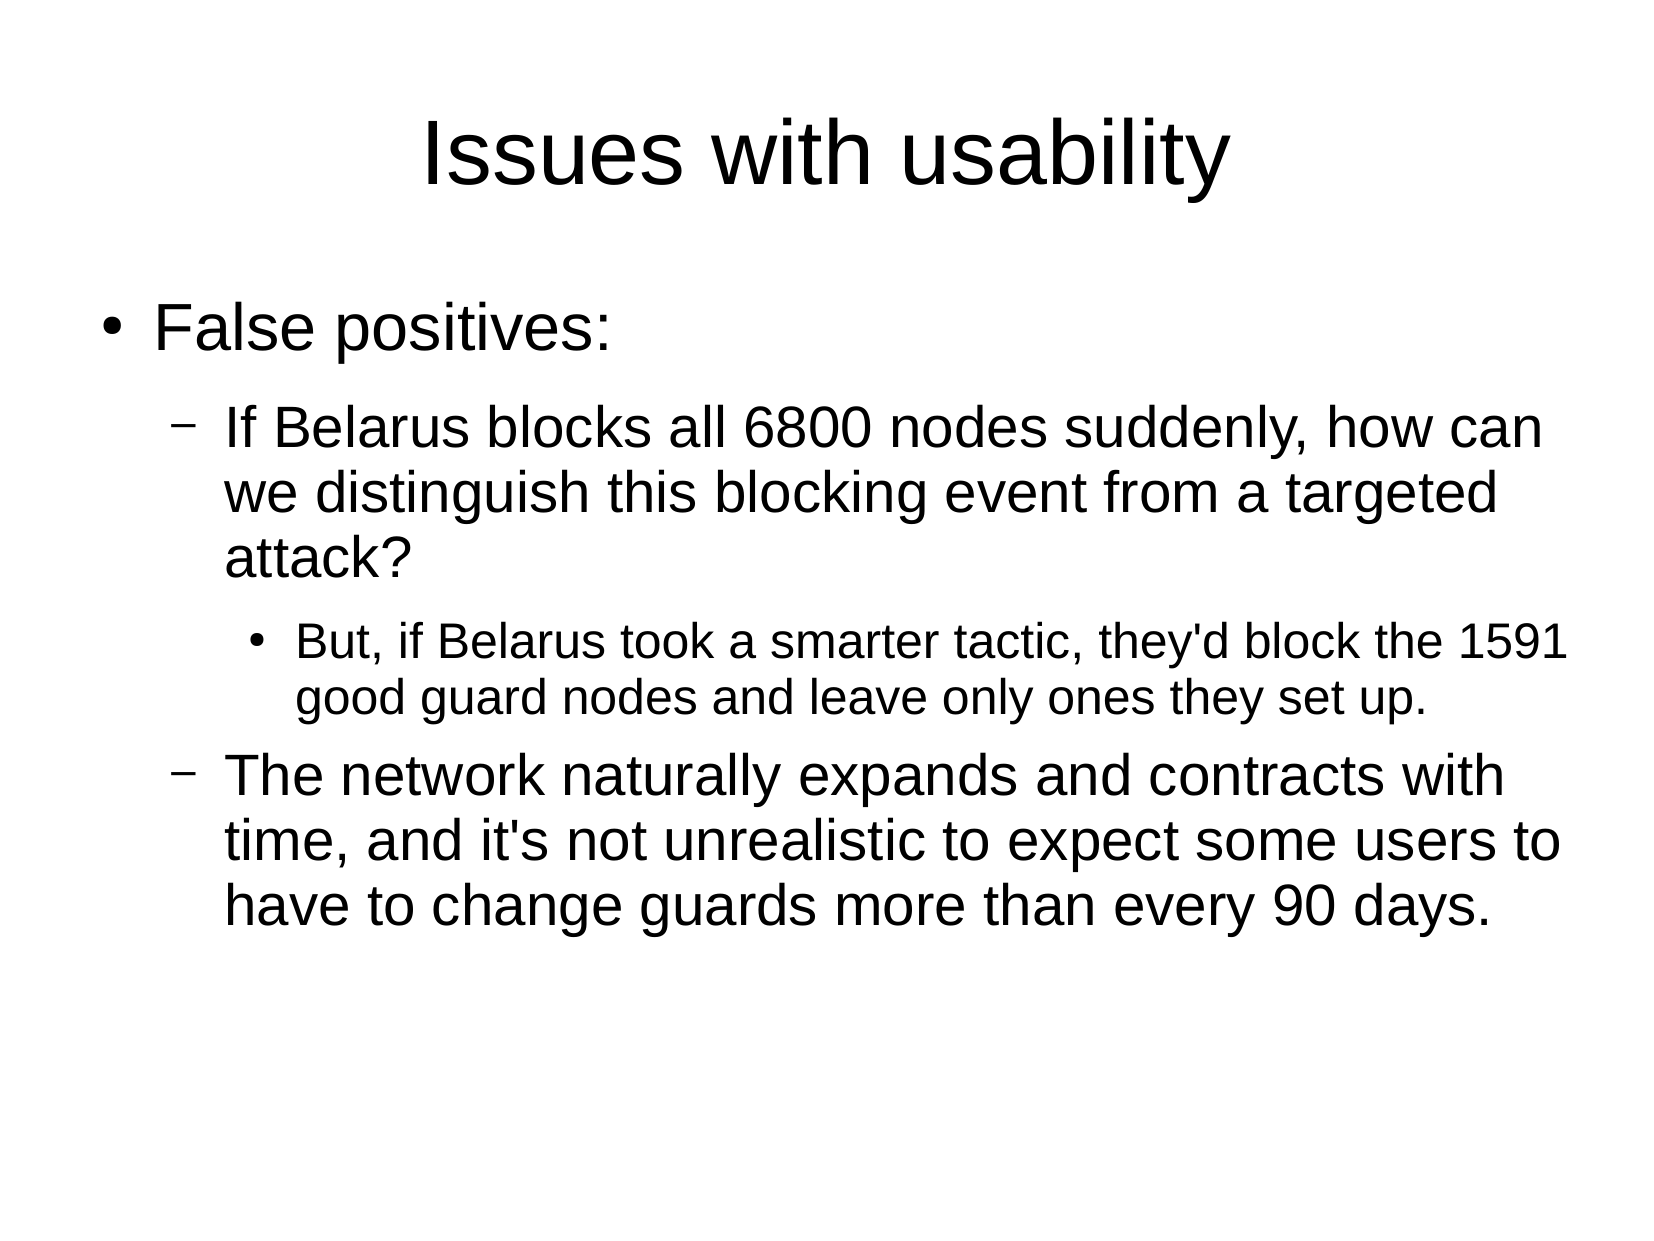

# Issues with usability
False positives:
If Belarus blocks all 6800 nodes suddenly, how can we distinguish this blocking event from a targeted attack?
But, if Belarus took a smarter tactic, they'd block the 1591 good guard nodes and leave only ones they set up.
The network naturally expands and contracts with time, and it's not unrealistic to expect some users to have to change guards more than every 90 days.